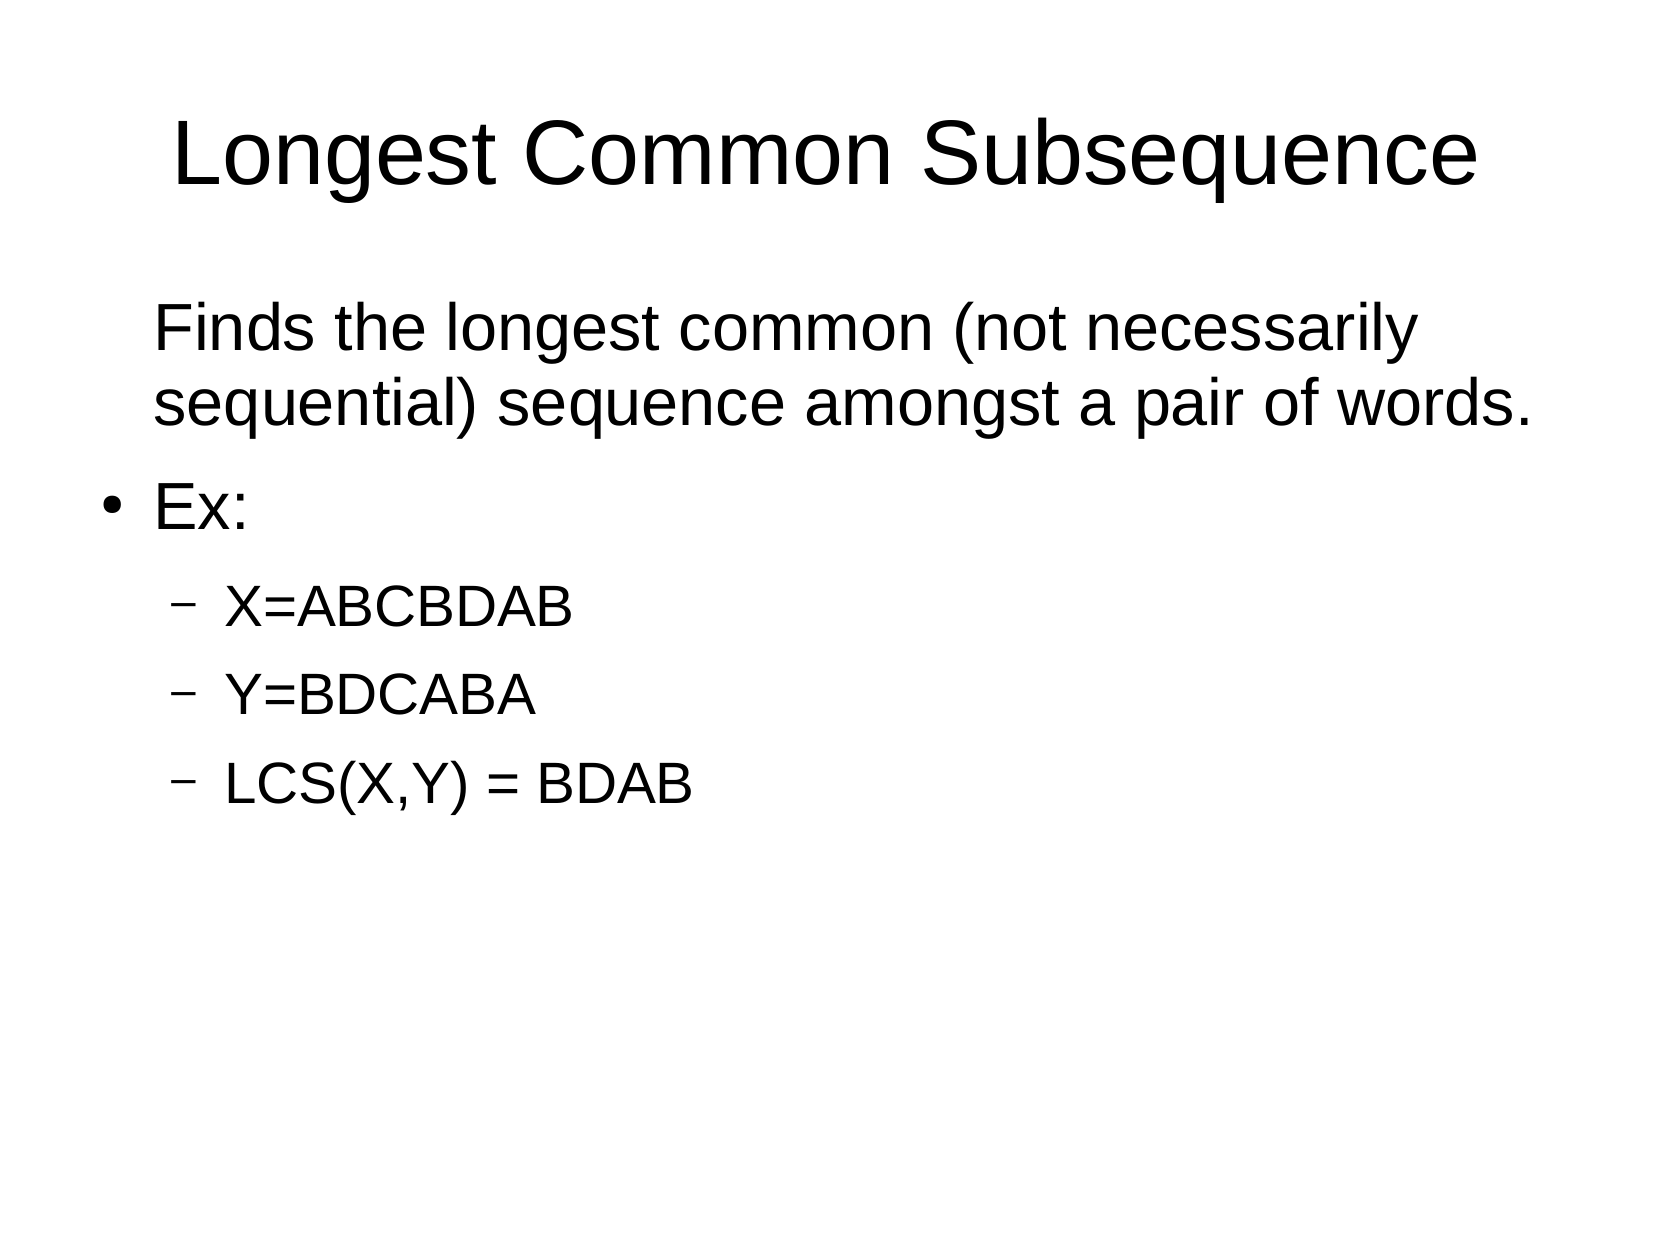

# Longest Common Subsequence
Finds the longest common (not necessarily sequential) sequence amongst a pair of words.
Ex:
X=ABCBDAB
Y=BDCABA
LCS(X,Y) = BDAB